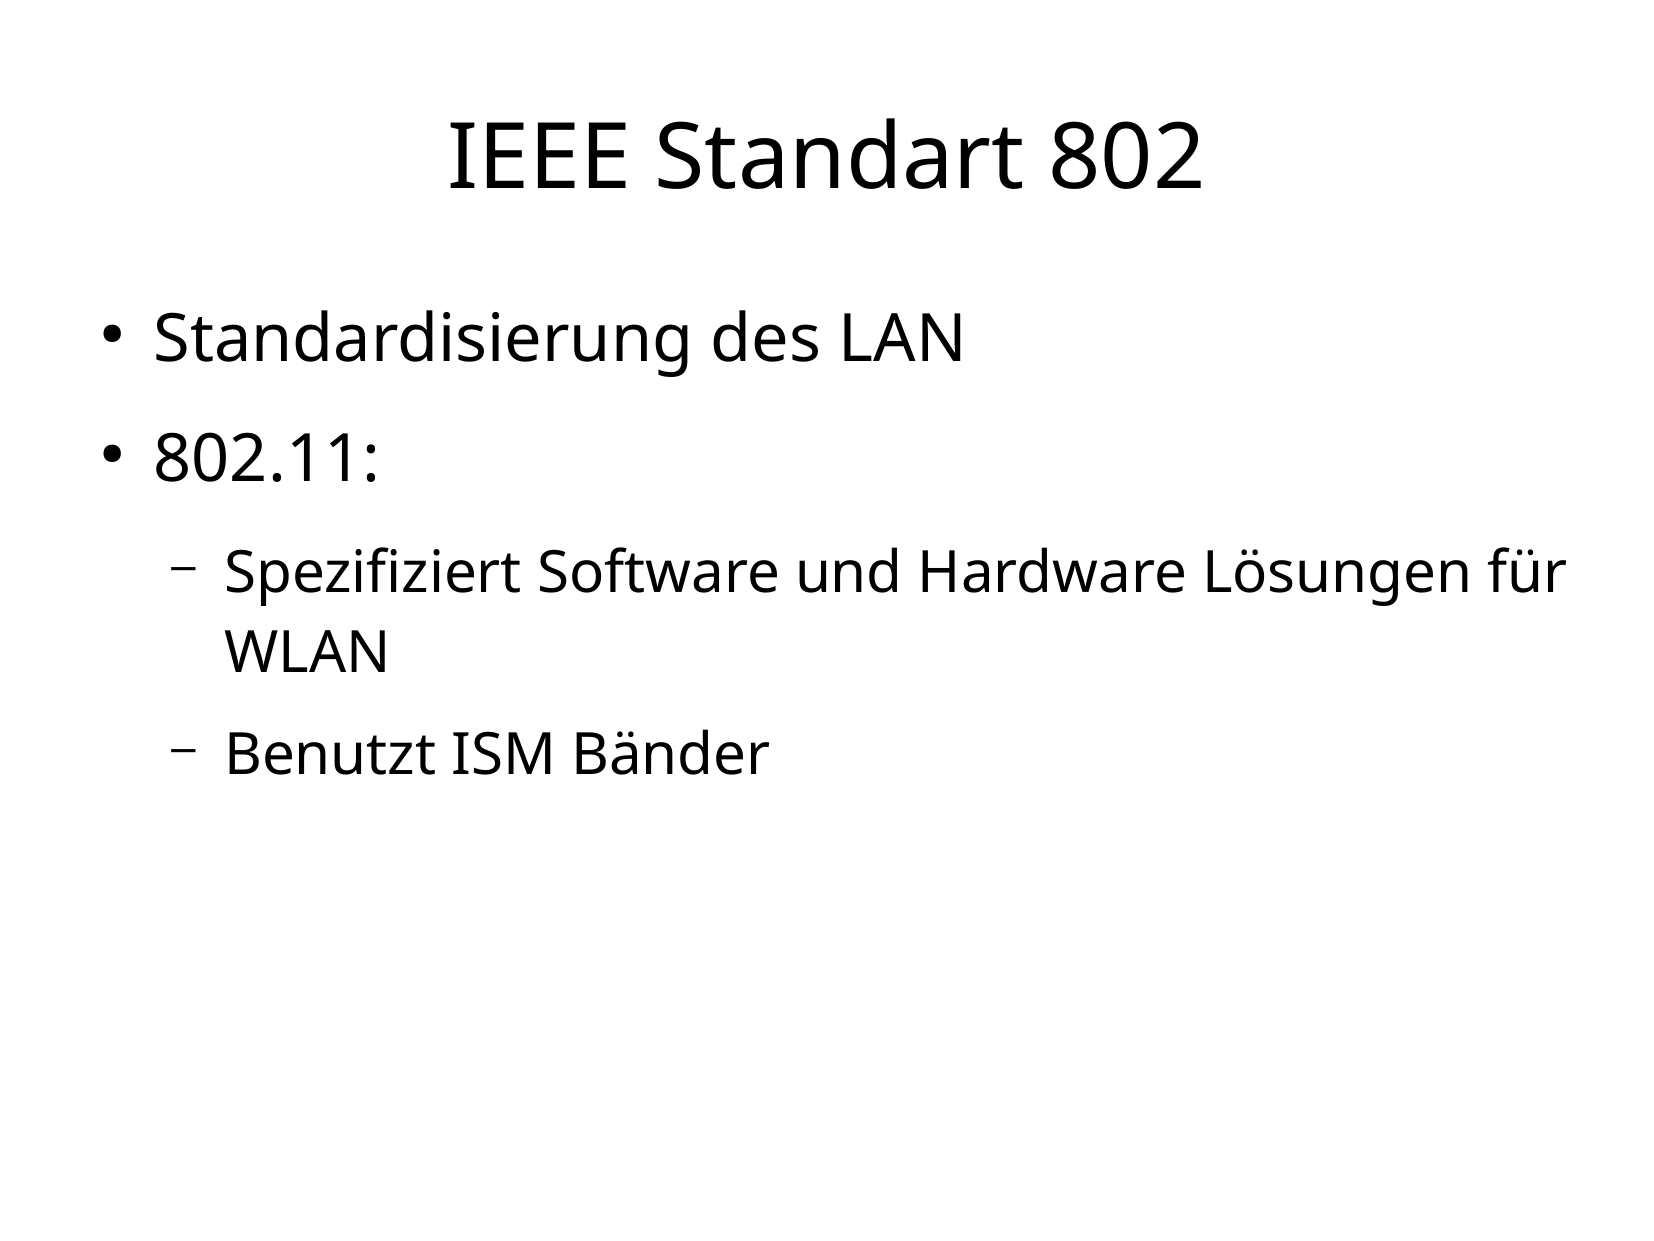

# IEEE Standart 802
Standardisierung des LAN
802.11:
Spezifiziert Software und Hardware Lösungen für WLAN
Benutzt ISM Bänder